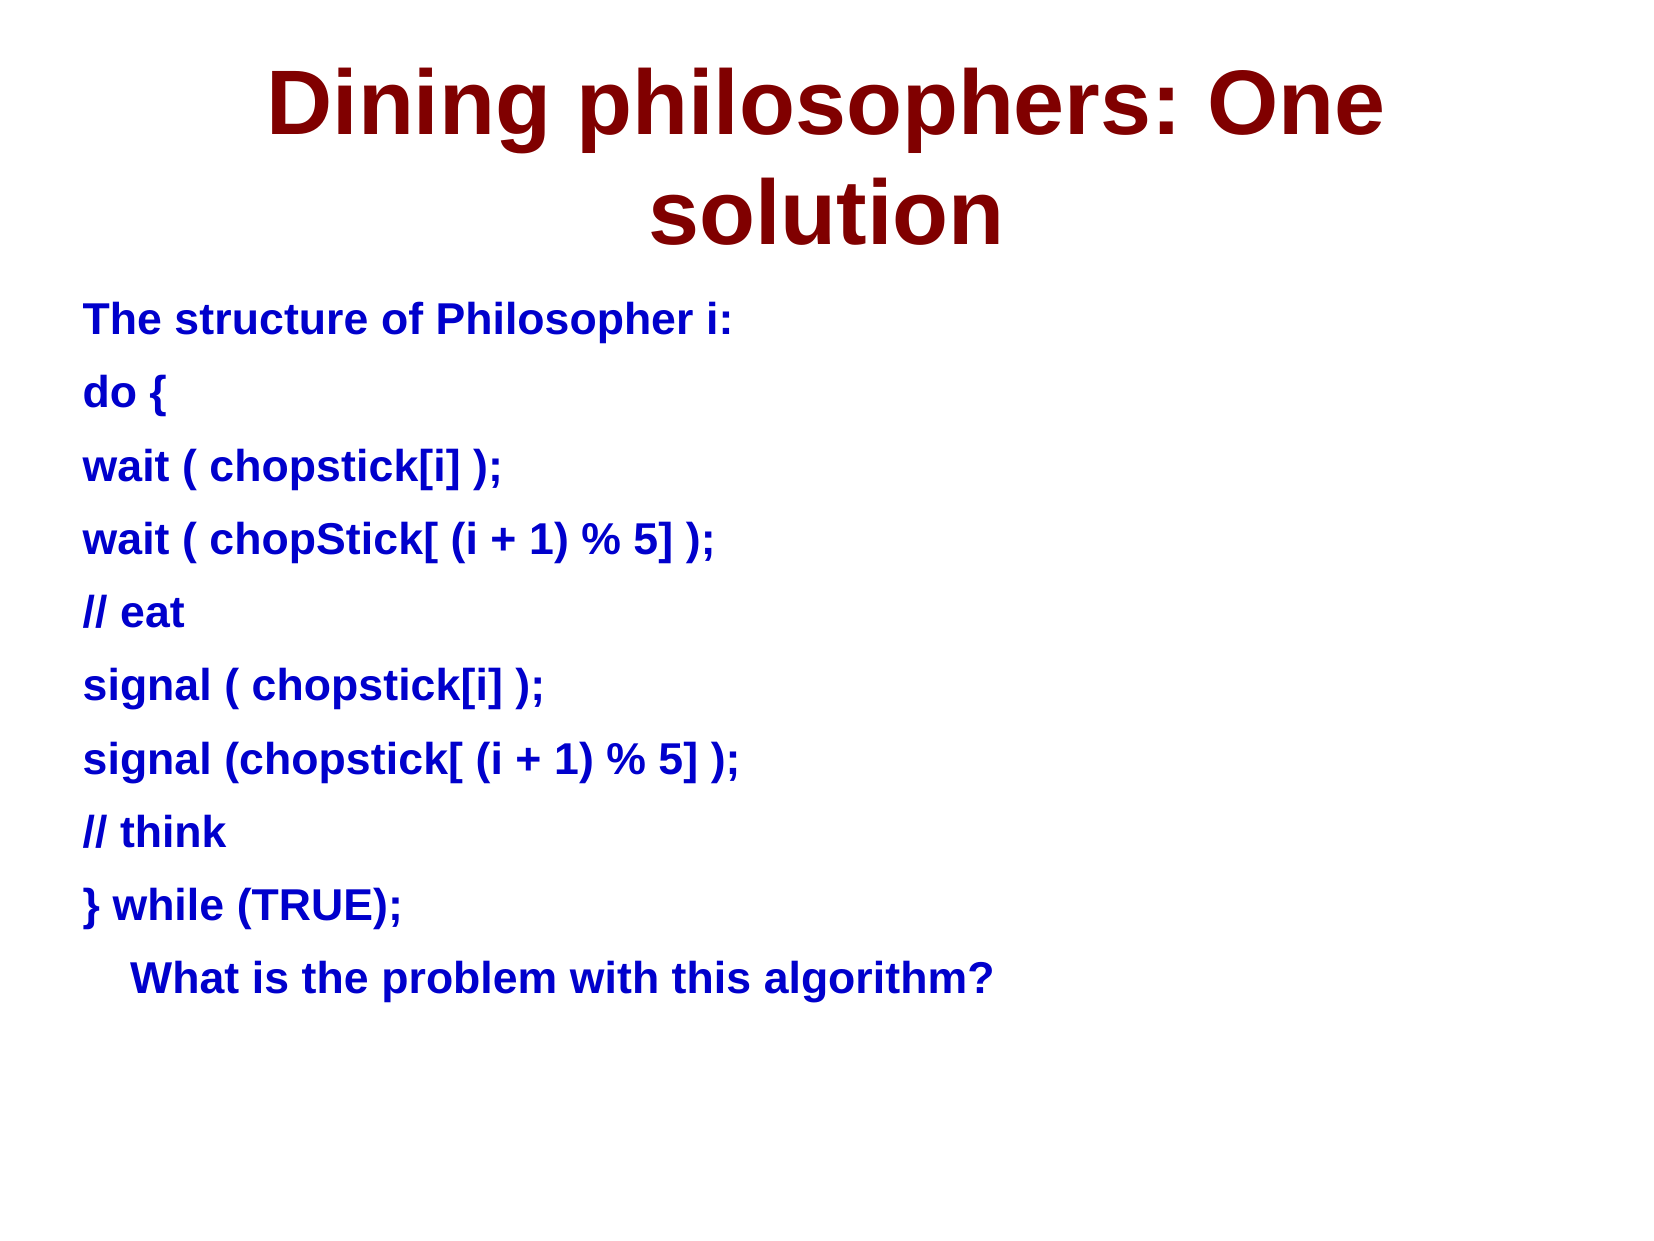

# Dining philosophers: One solution
The structure of Philosopher i:
do {
wait ( chopstick[i] );
wait ( chopStick[ (i + 1) % 5] );
// eat
signal ( chopstick[i] );
signal (chopstick[ (i + 1) % 5] );
// think
} while (TRUE);
What is the problem with this algorithm?